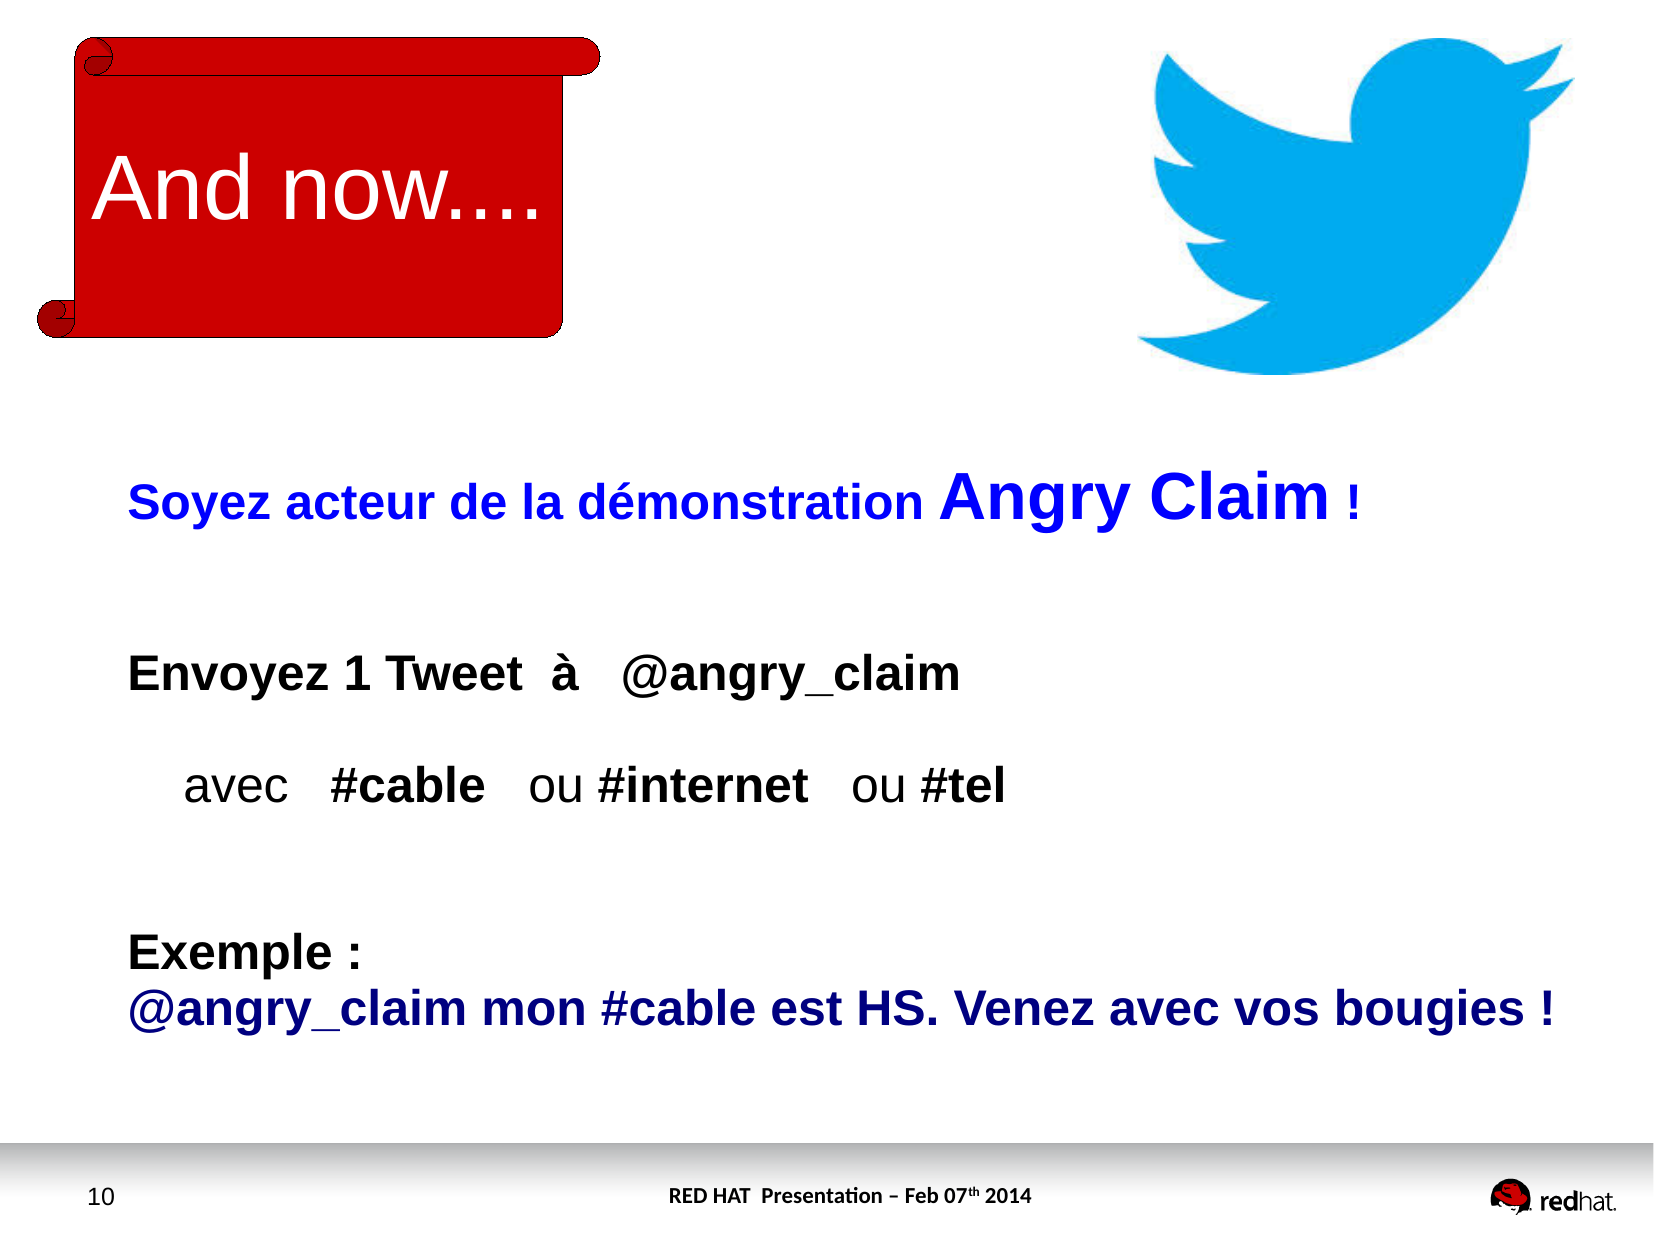

And now....
Soyez acteur de la démonstration Angry Claim !
Envoyez 1 Tweet à @angry_claim
 avec #cable ou #internet ou #tel
Exemple :
@angry_claim mon #cable est HS. Venez avec vos bougies !